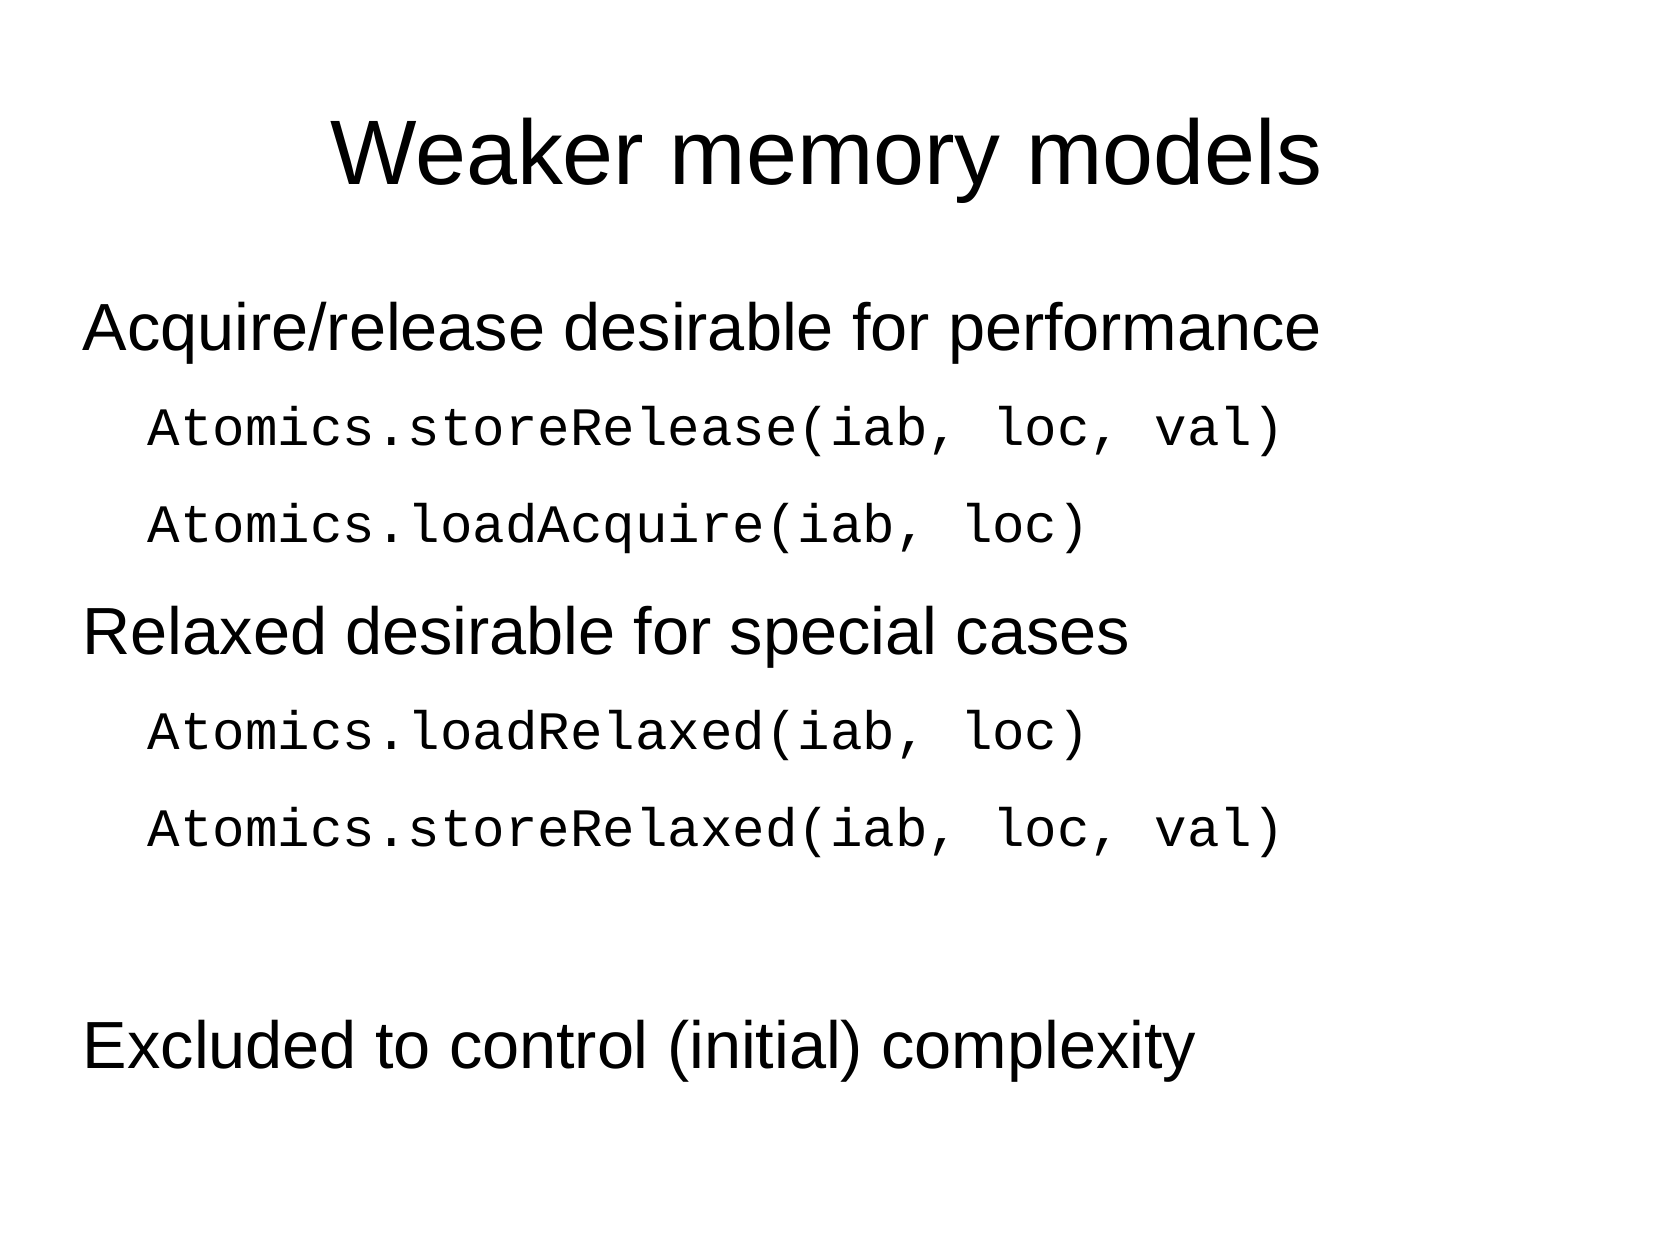

# Weaker memory models
Acquire/release desirable for performance
 Atomics.storeRelease(iab, loc, val)
 Atomics.loadAcquire(iab, loc)
Relaxed desirable for special cases
 Atomics.loadRelaxed(iab, loc)
 Atomics.storeRelaxed(iab, loc, val)
Excluded to control (initial) complexity